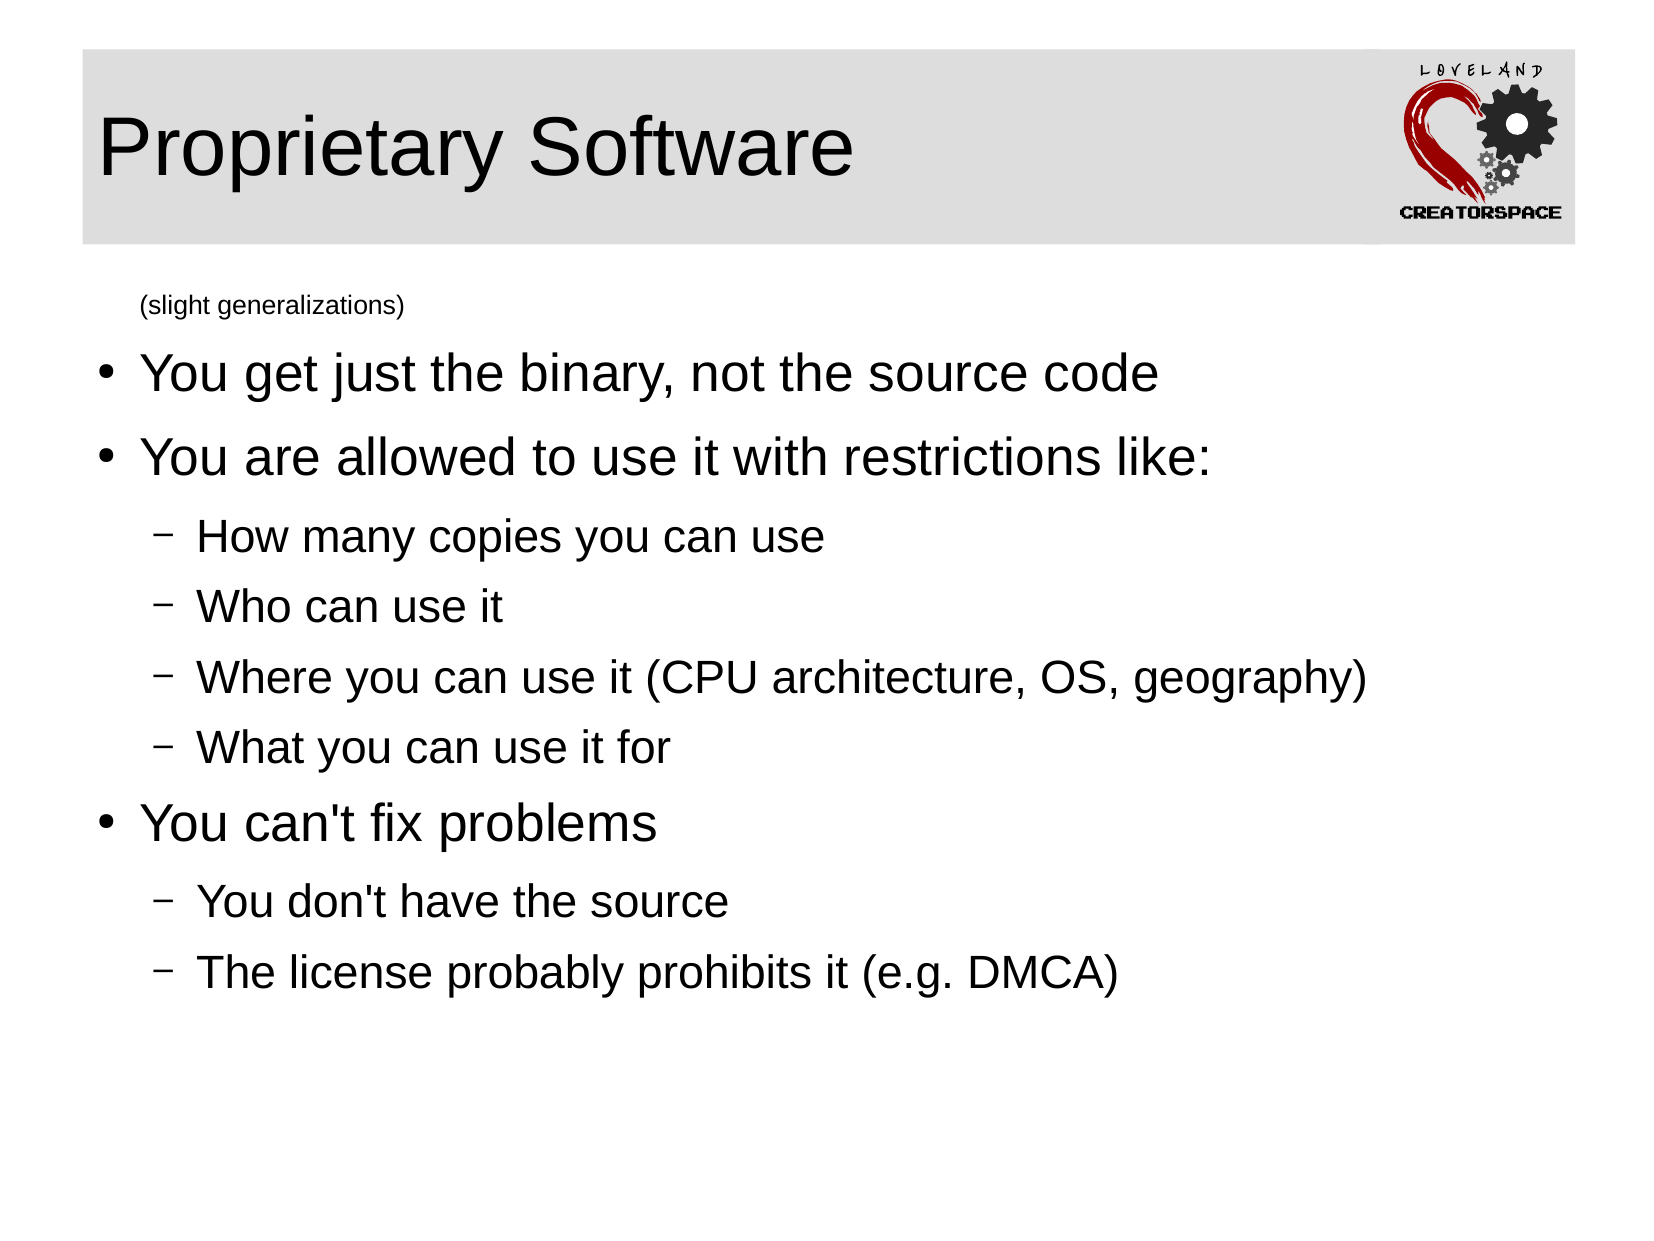

# Proprietary Software
(slight generalizations)
You get just the binary, not the source code
You are allowed to use it with restrictions like:
How many copies you can use
Who can use it
Where you can use it (CPU architecture, OS, geography)
What you can use it for
You can't fix problems
You don't have the source
The license probably prohibits it (e.g. DMCA)